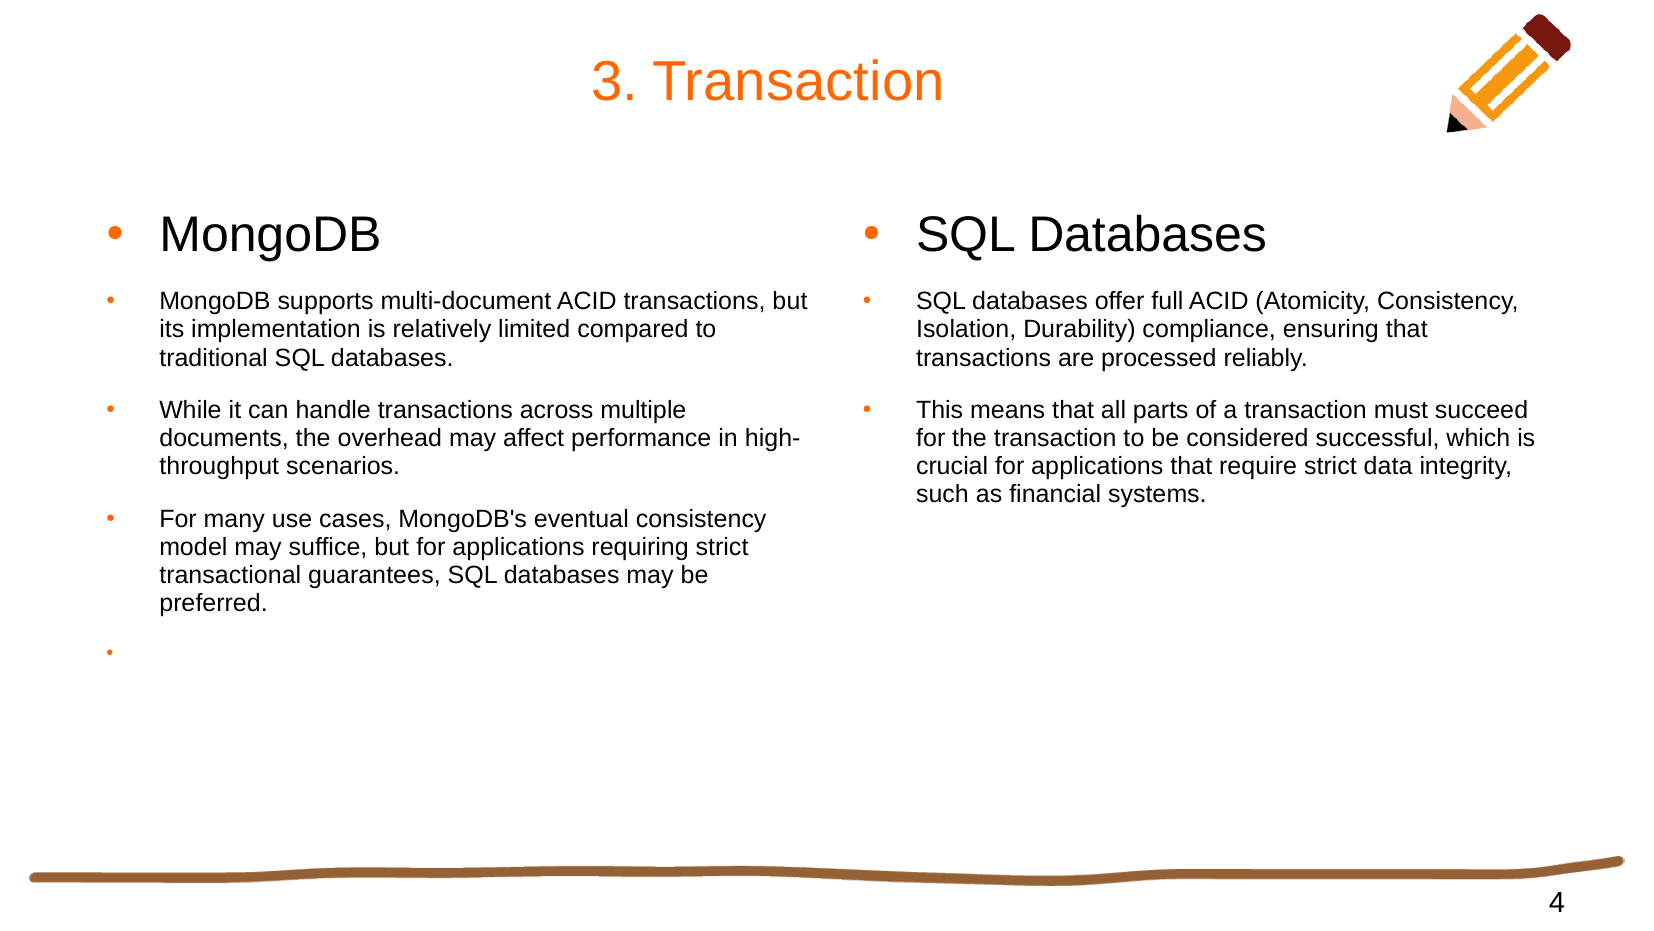

# 3. Transaction
MongoDB
MongoDB supports multi-document ACID transactions, but its implementation is relatively limited compared to traditional SQL databases.
While it can handle transactions across multiple documents, the overhead may affect performance in high-throughput scenarios.
For many use cases, MongoDB's eventual consistency model may suffice, but for applications requiring strict transactional guarantees, SQL databases may be preferred.
SQL Databases
SQL databases offer full ACID (Atomicity, Consistency, Isolation, Durability) compliance, ensuring that transactions are processed reliably.
This means that all parts of a transaction must succeed for the transaction to be considered successful, which is crucial for applications that require strict data integrity, such as financial systems.
4